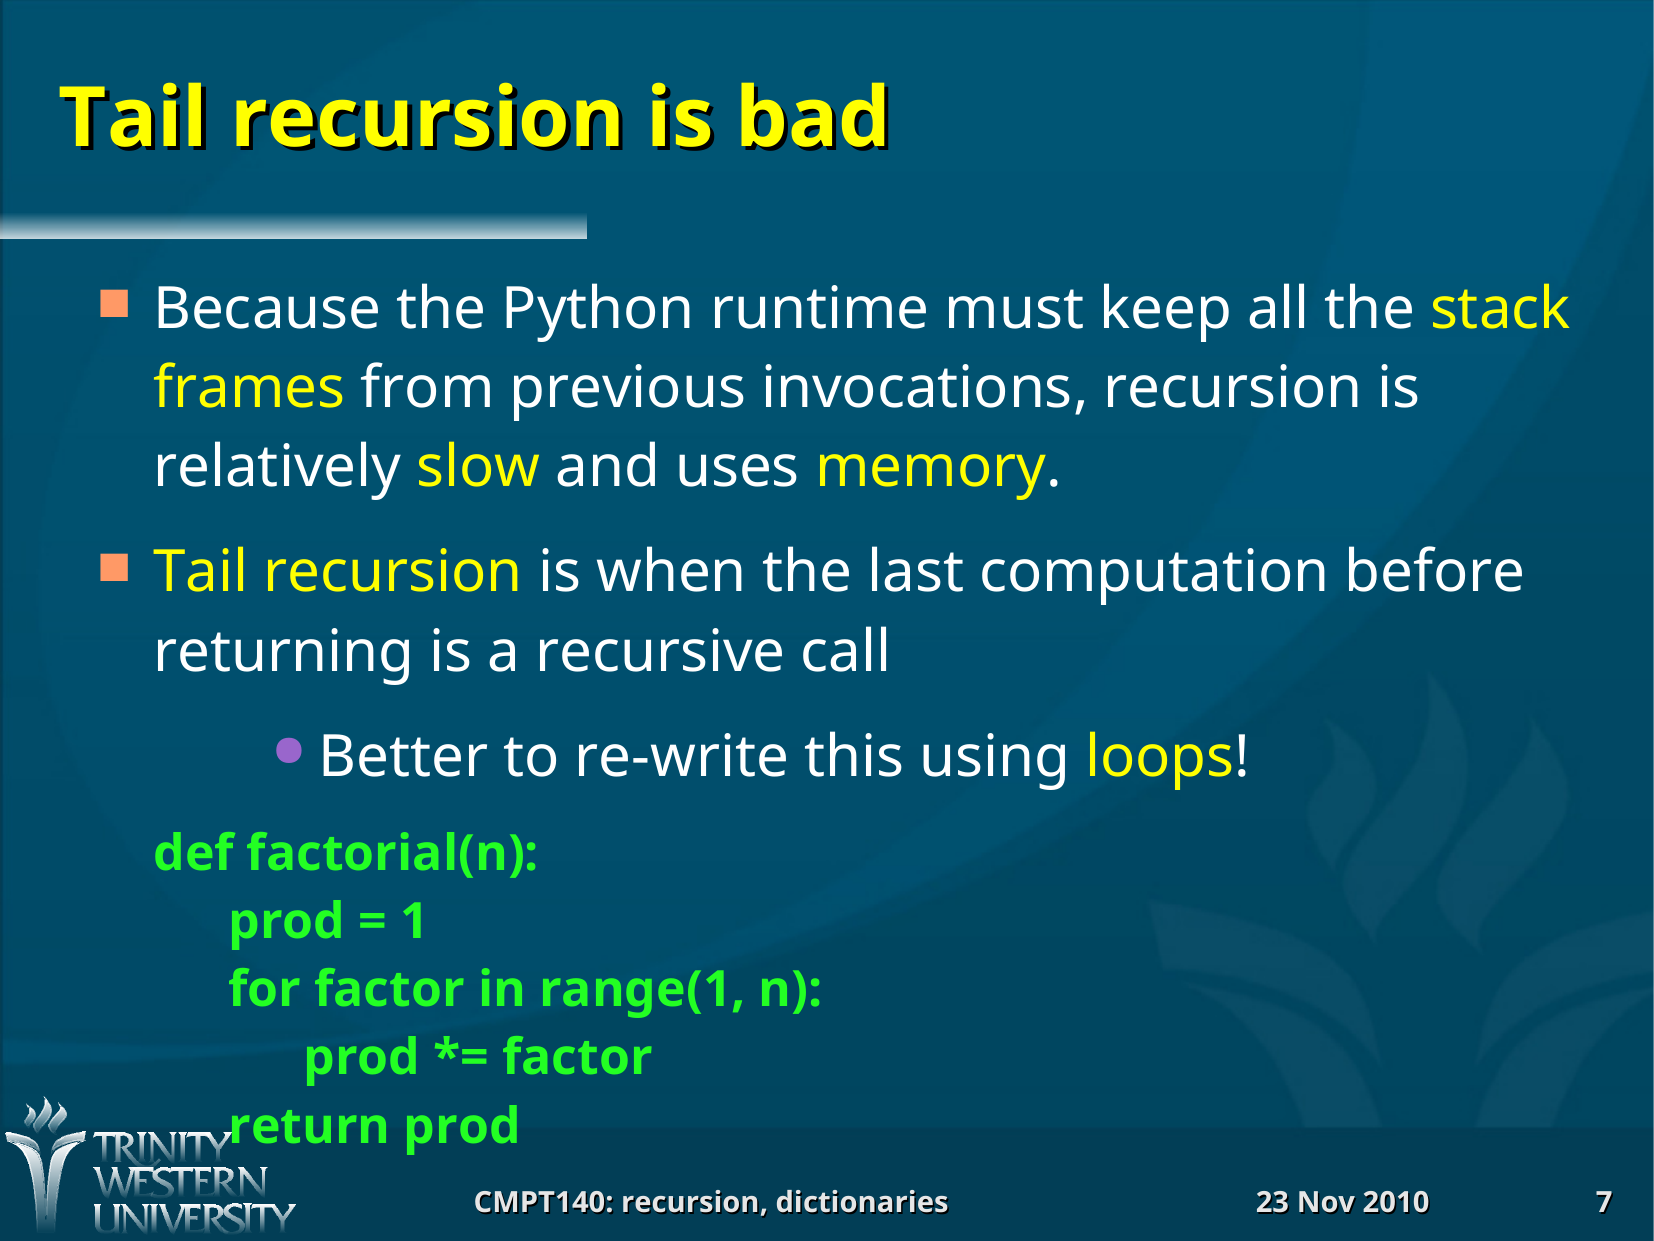

# Tail recursion is bad
Because the Python runtime must keep all the stack frames from previous invocations, recursion is relatively slow and uses memory.
Tail recursion is when the last computation before returning is a recursive call
Better to re-write this using loops!
def factorial(n):
	prod = 1
	for factor in range(1, n):
		prod *= factor
	return prod
CMPT140: recursion, dictionaries
23 Nov 2010
7